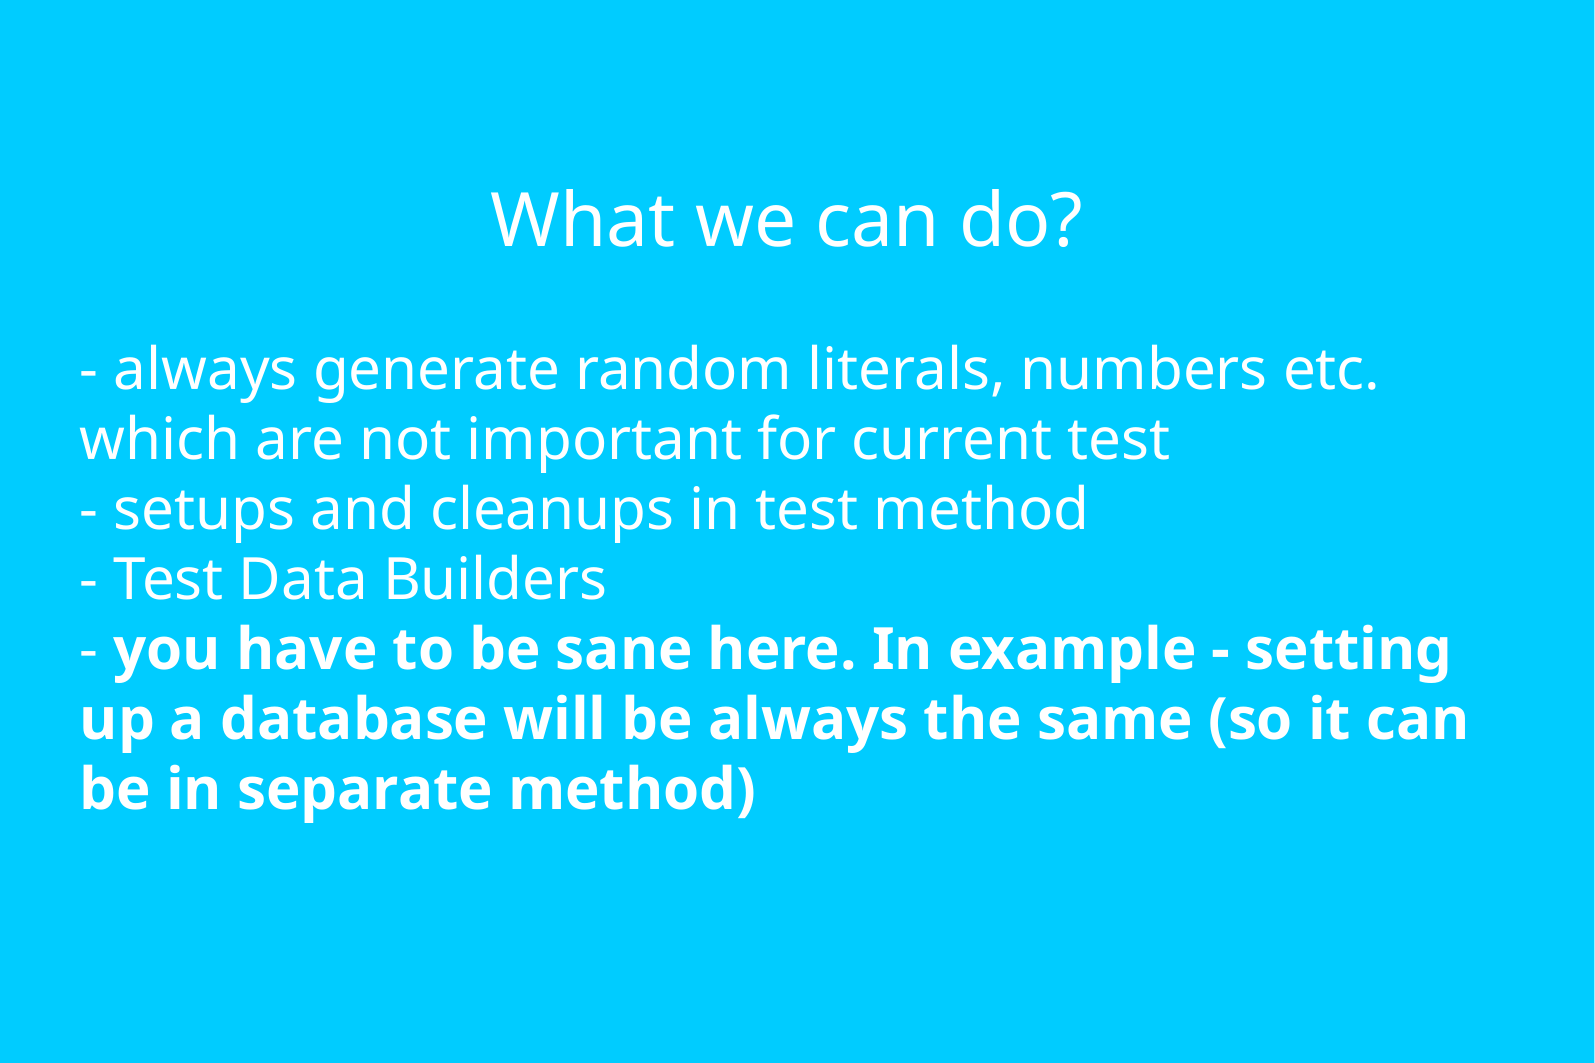

What we can do?
- always generate random literals, numbers etc. which are not important for current test
- setups and cleanups in test method
- Test Data Builders
- you have to be sane here. In example - setting up a database will be always the same (so it can be in separate method)